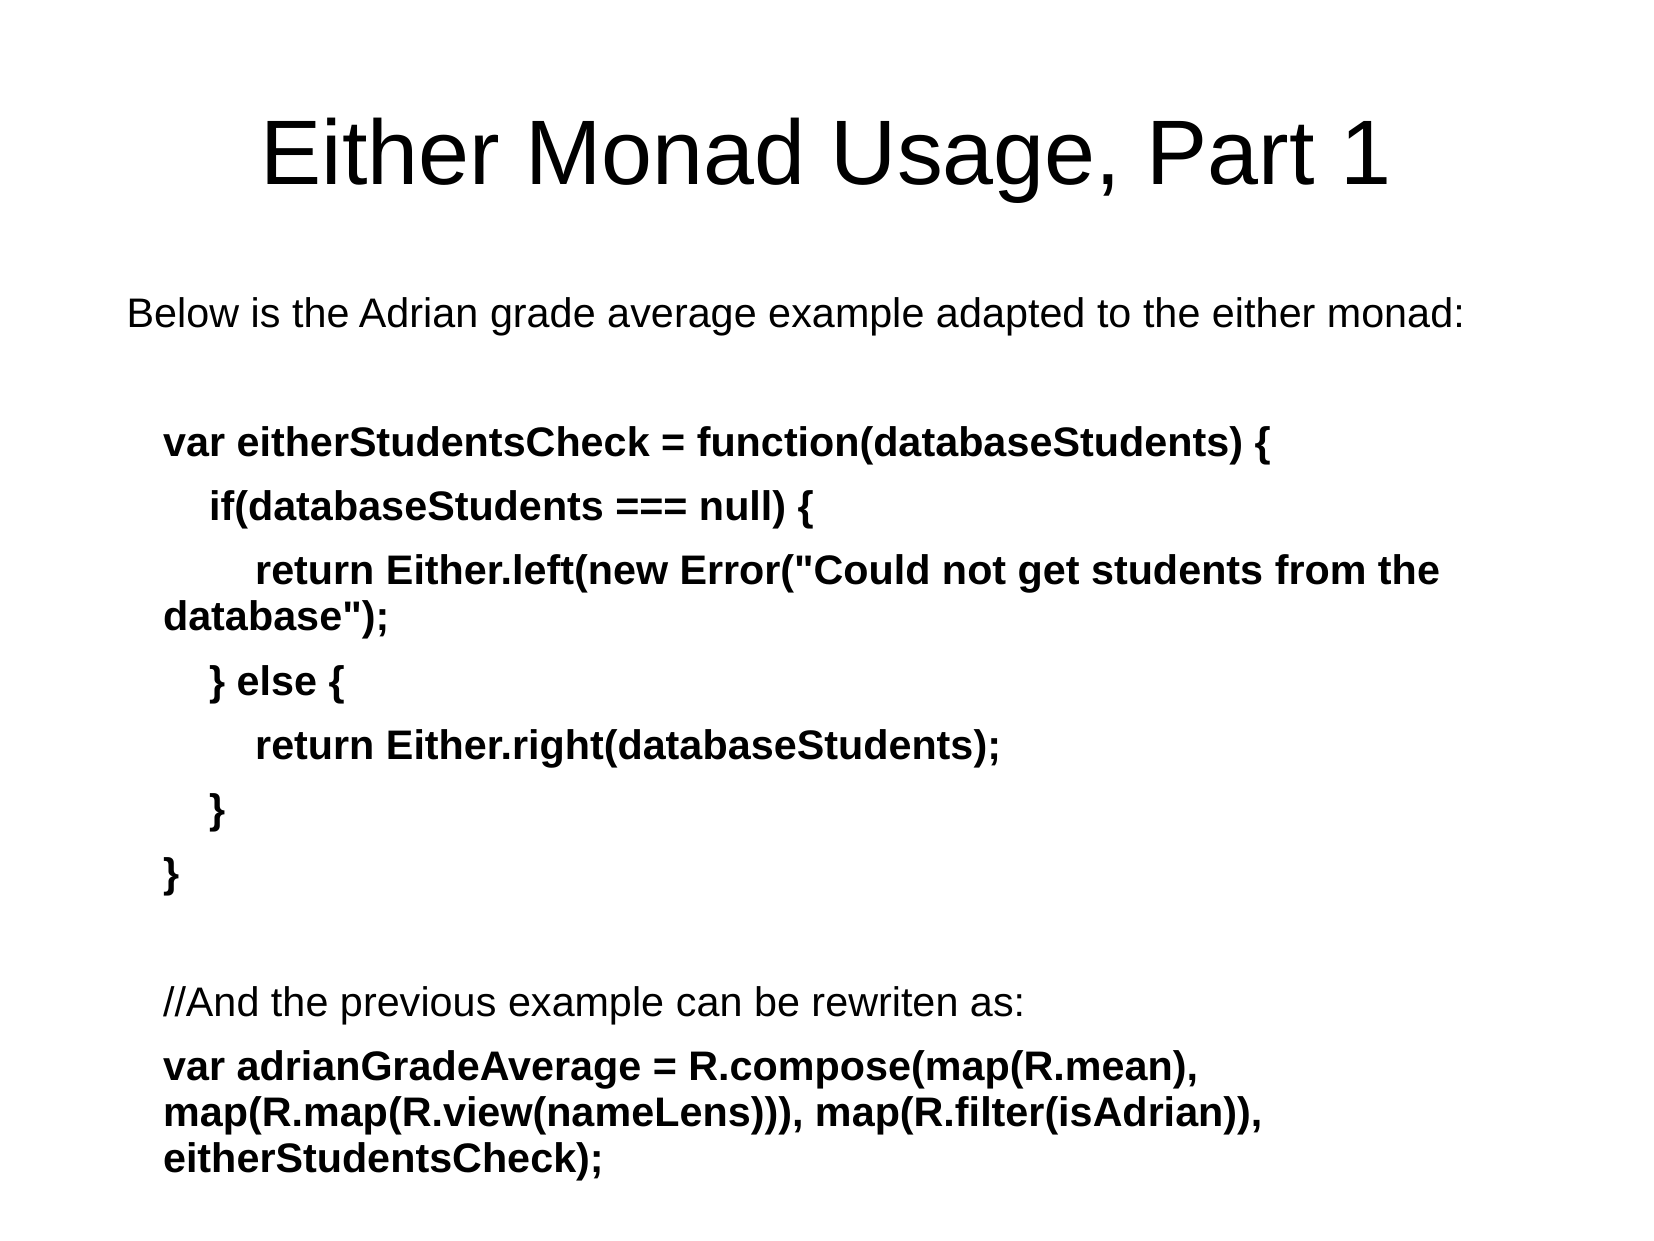

# Either Monad Usage, Part 1
Below is the Adrian grade average example adapted to the either monad:
var eitherStudentsCheck = function(databaseStudents) {
 if(databaseStudents === null) {
 return Either.left(new Error("Could not get students from the database");
 } else {
 return Either.right(databaseStudents);
 }
}
//And the previous example can be rewriten as:
var adrianGradeAverage = R.compose(map(R.mean), map(R.map(R.view(nameLens))), map(R.filter(isAdrian)), eitherStudentsCheck);